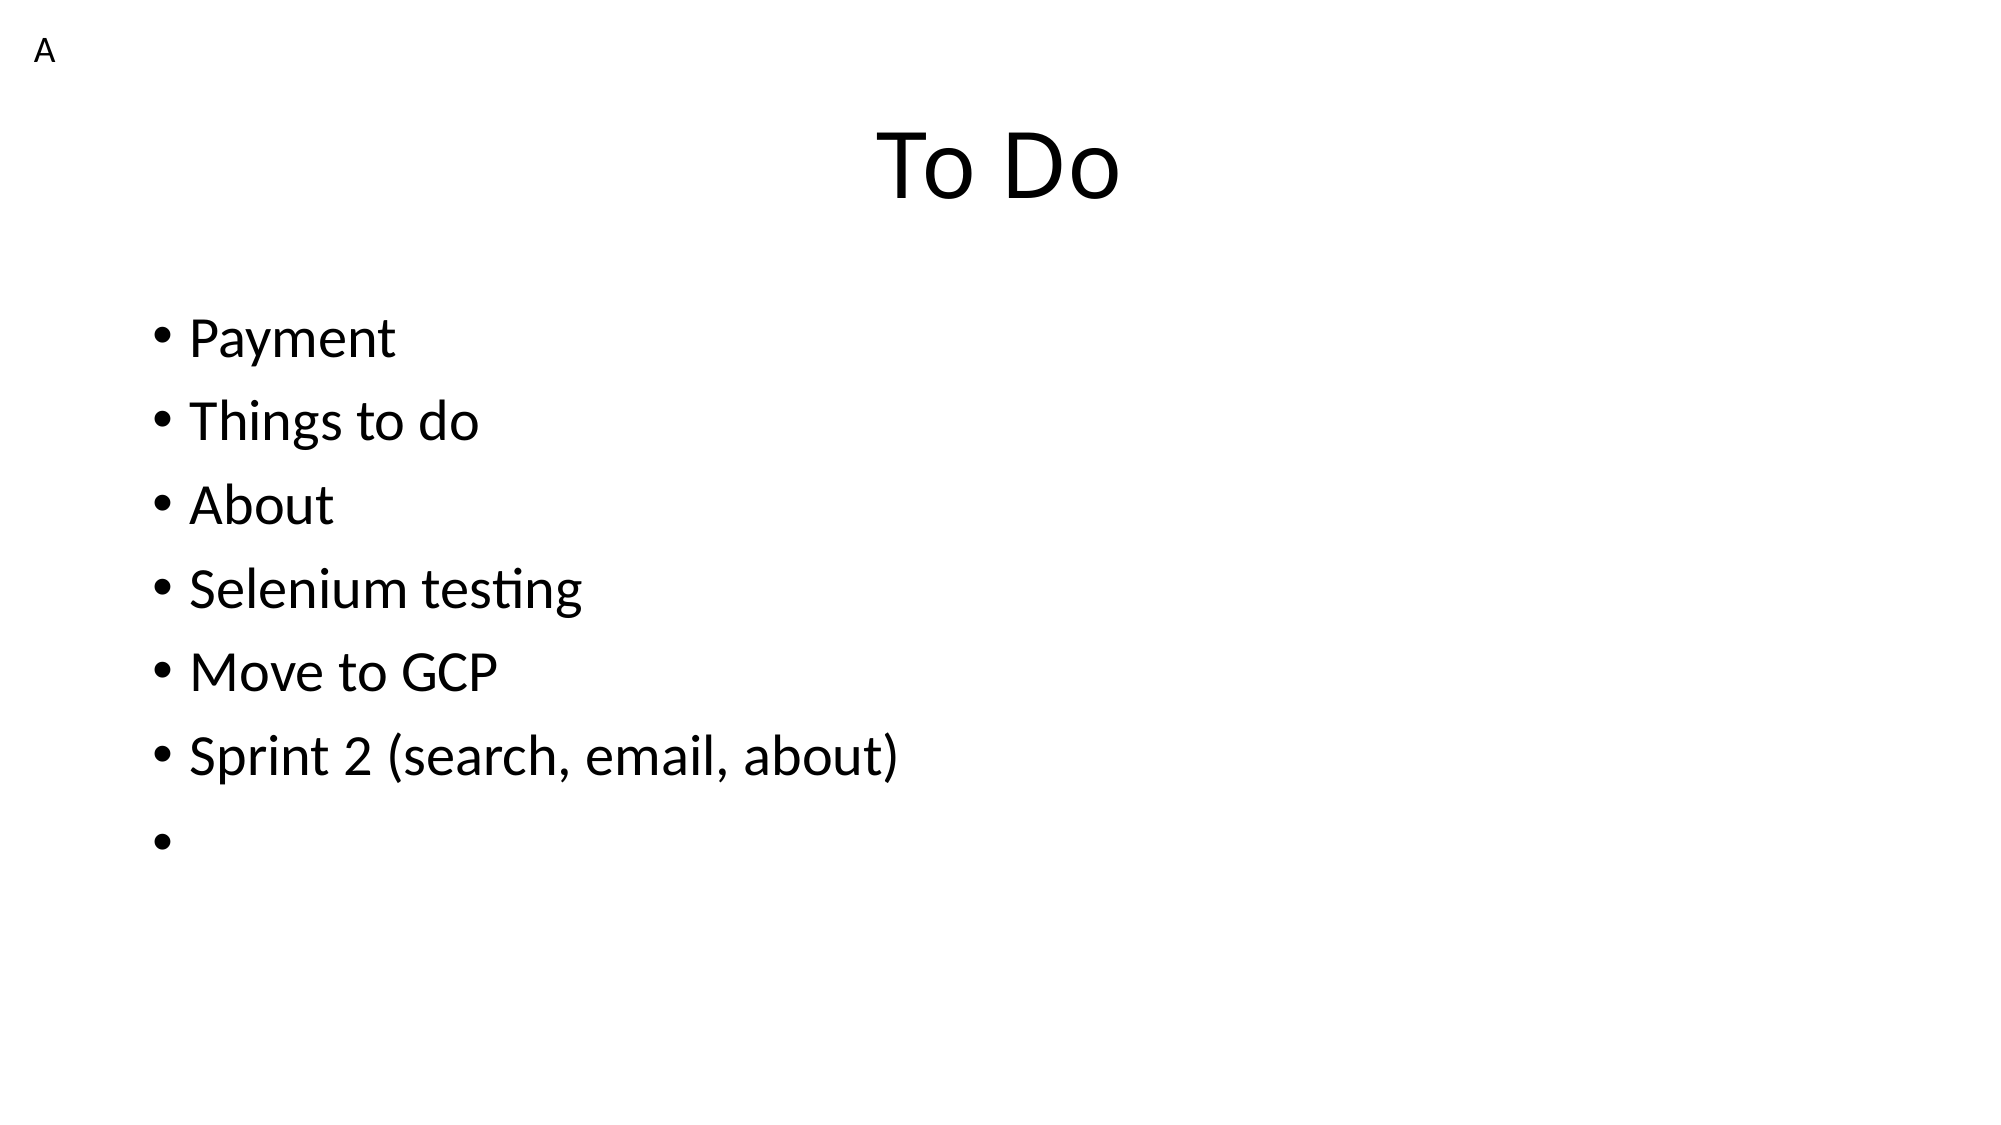

A
# To Do
Payment
Things to do
About
Selenium testing
Move to GCP
Sprint 2 (search, email, about)